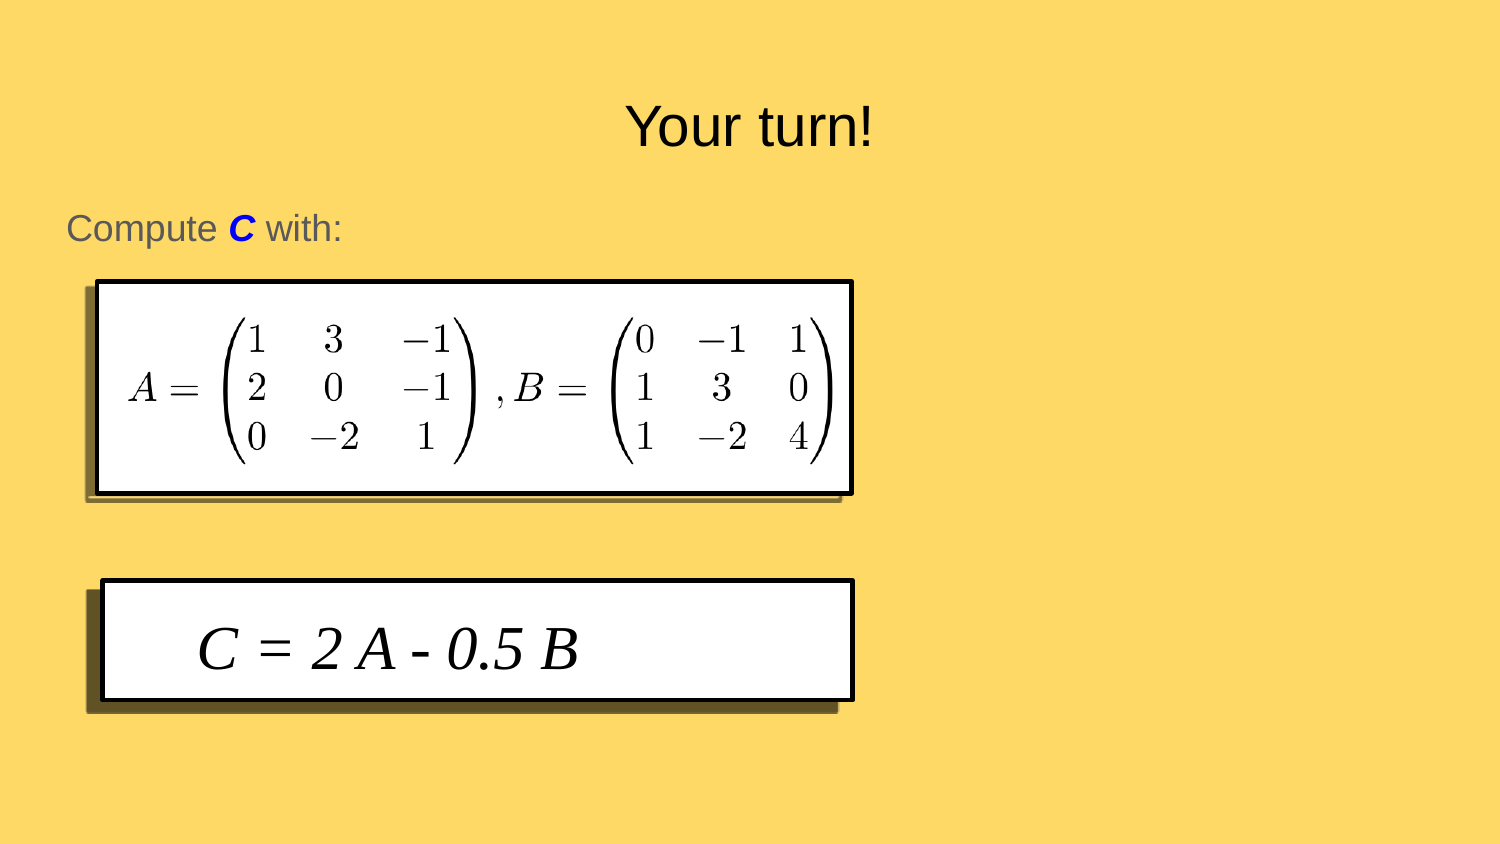

Your turn!
# Compute C with:
 C = 2 A - 0.5 B